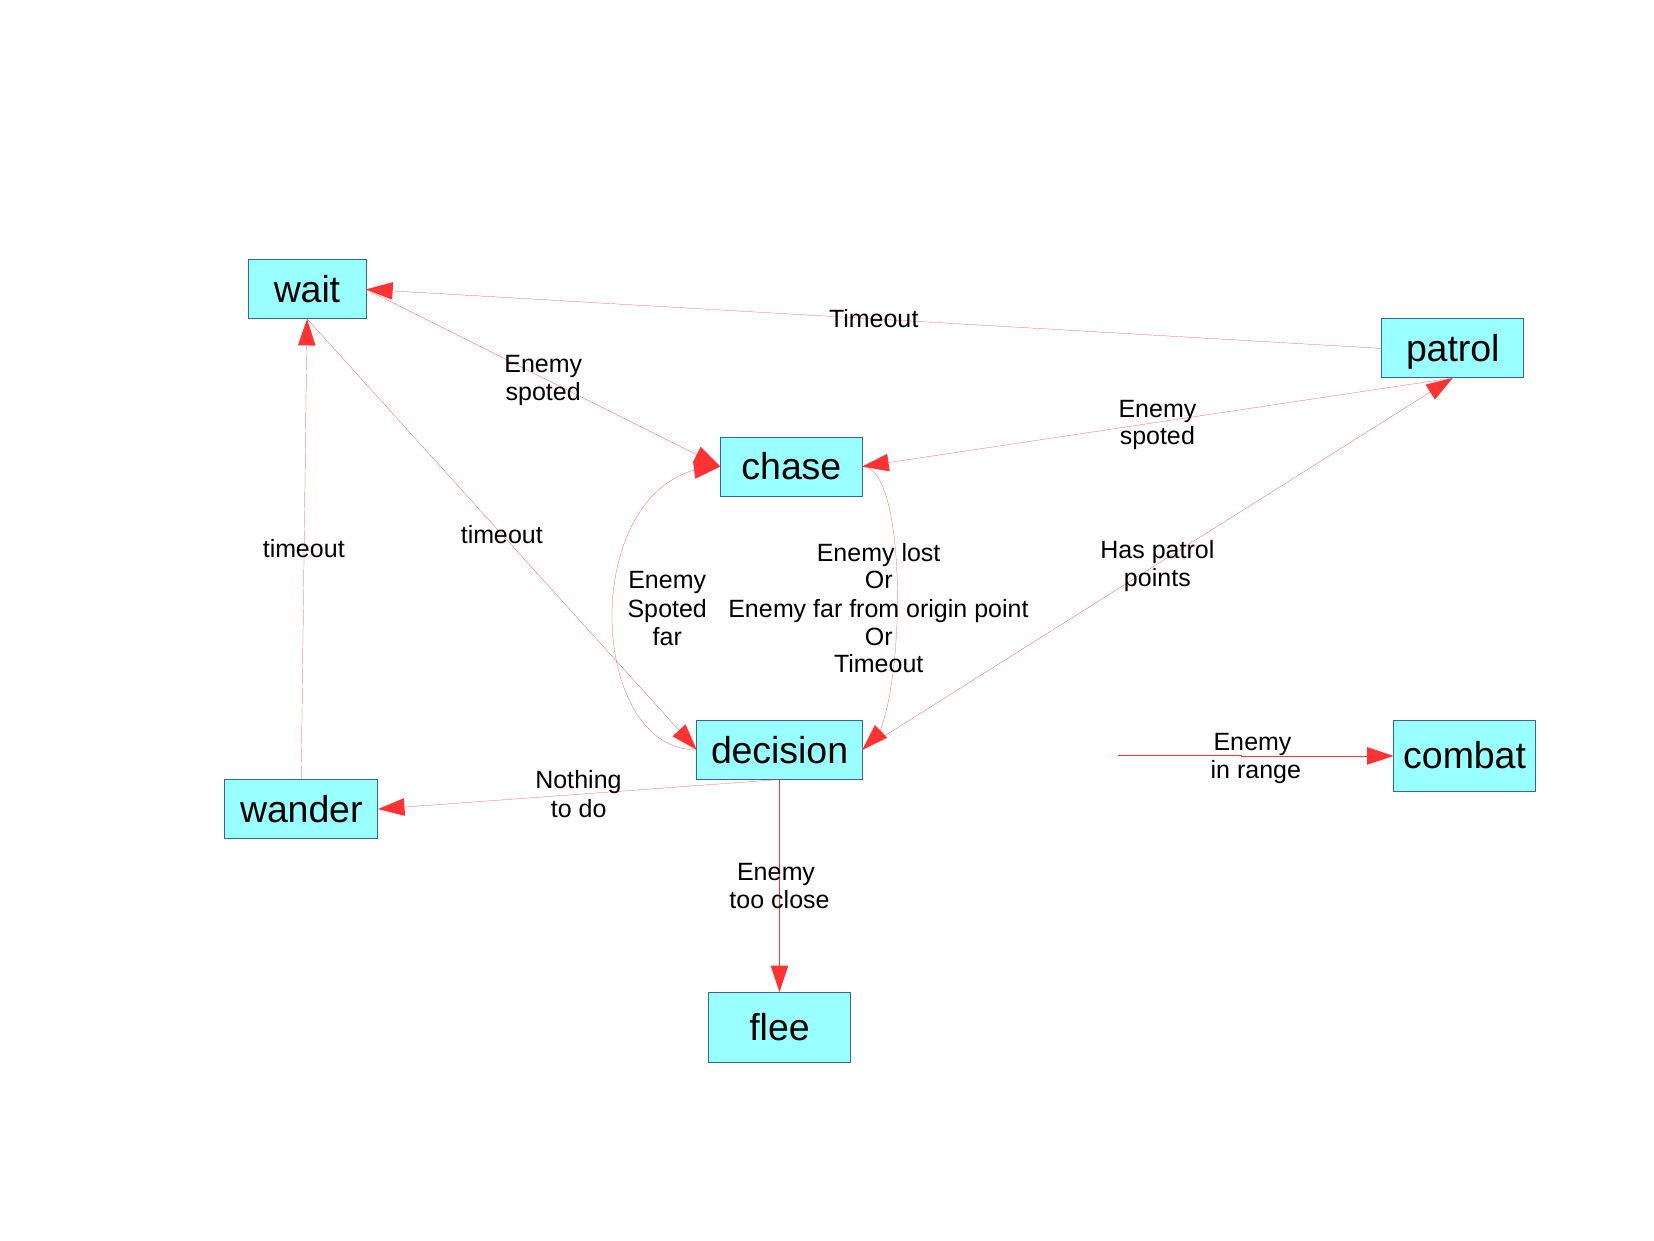

wait
patrol
chase
decision
combat
wander
flee